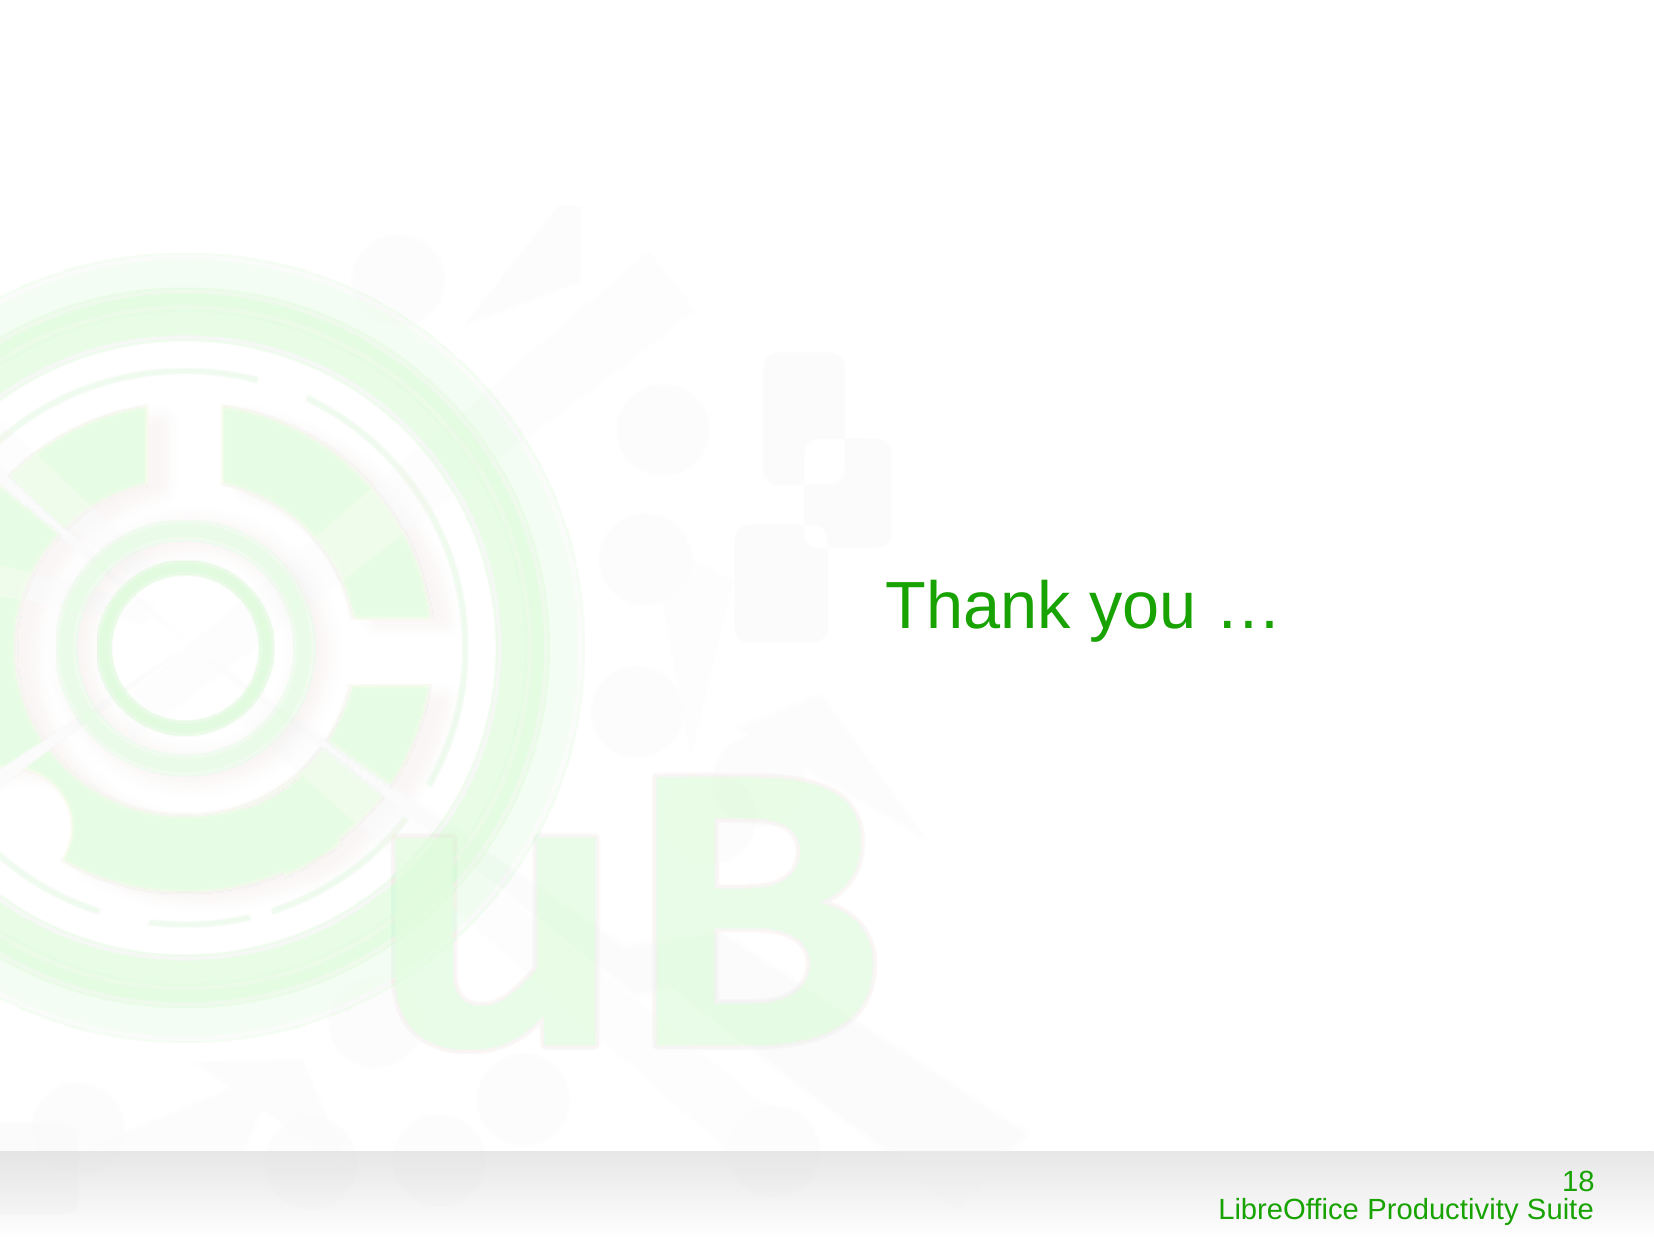

# Thank you …
18
LibreOffice Productivity Suite